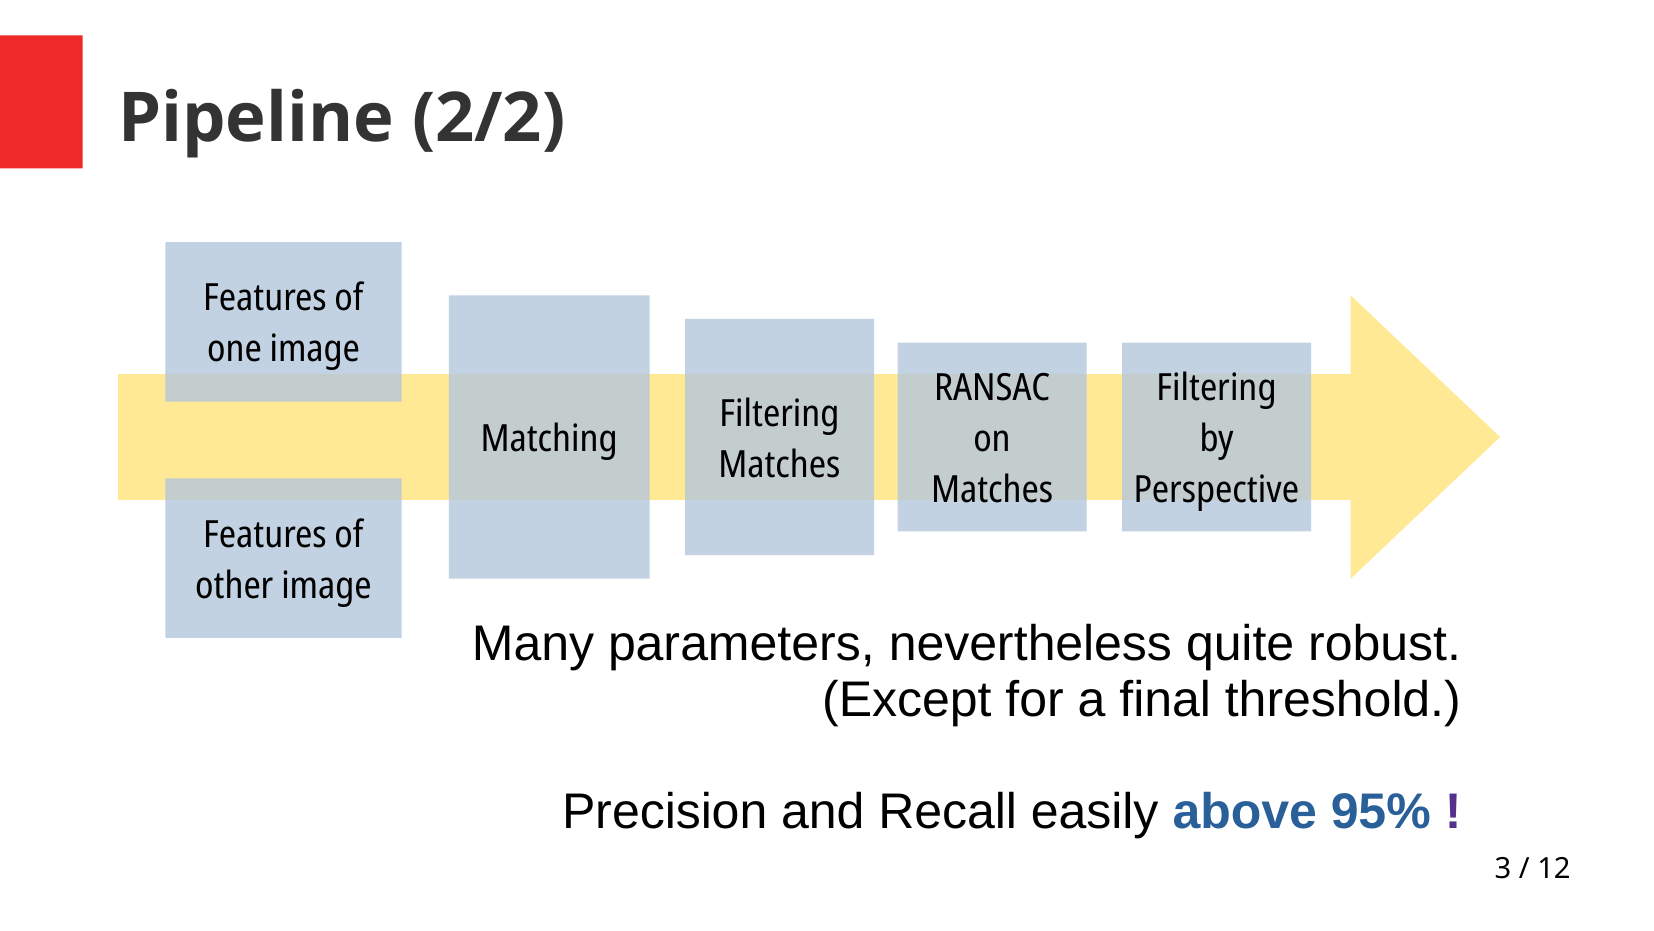

# Pipeline (2/2)
Features of
one image
Matching
Filtering
Matches
RANSAC
on
Matches
Filtering
by
Perspective
Features of
other image
Many parameters, nevertheless quite robust.
(Except for a final threshold.)
Precision and Recall easily above 95% !
3